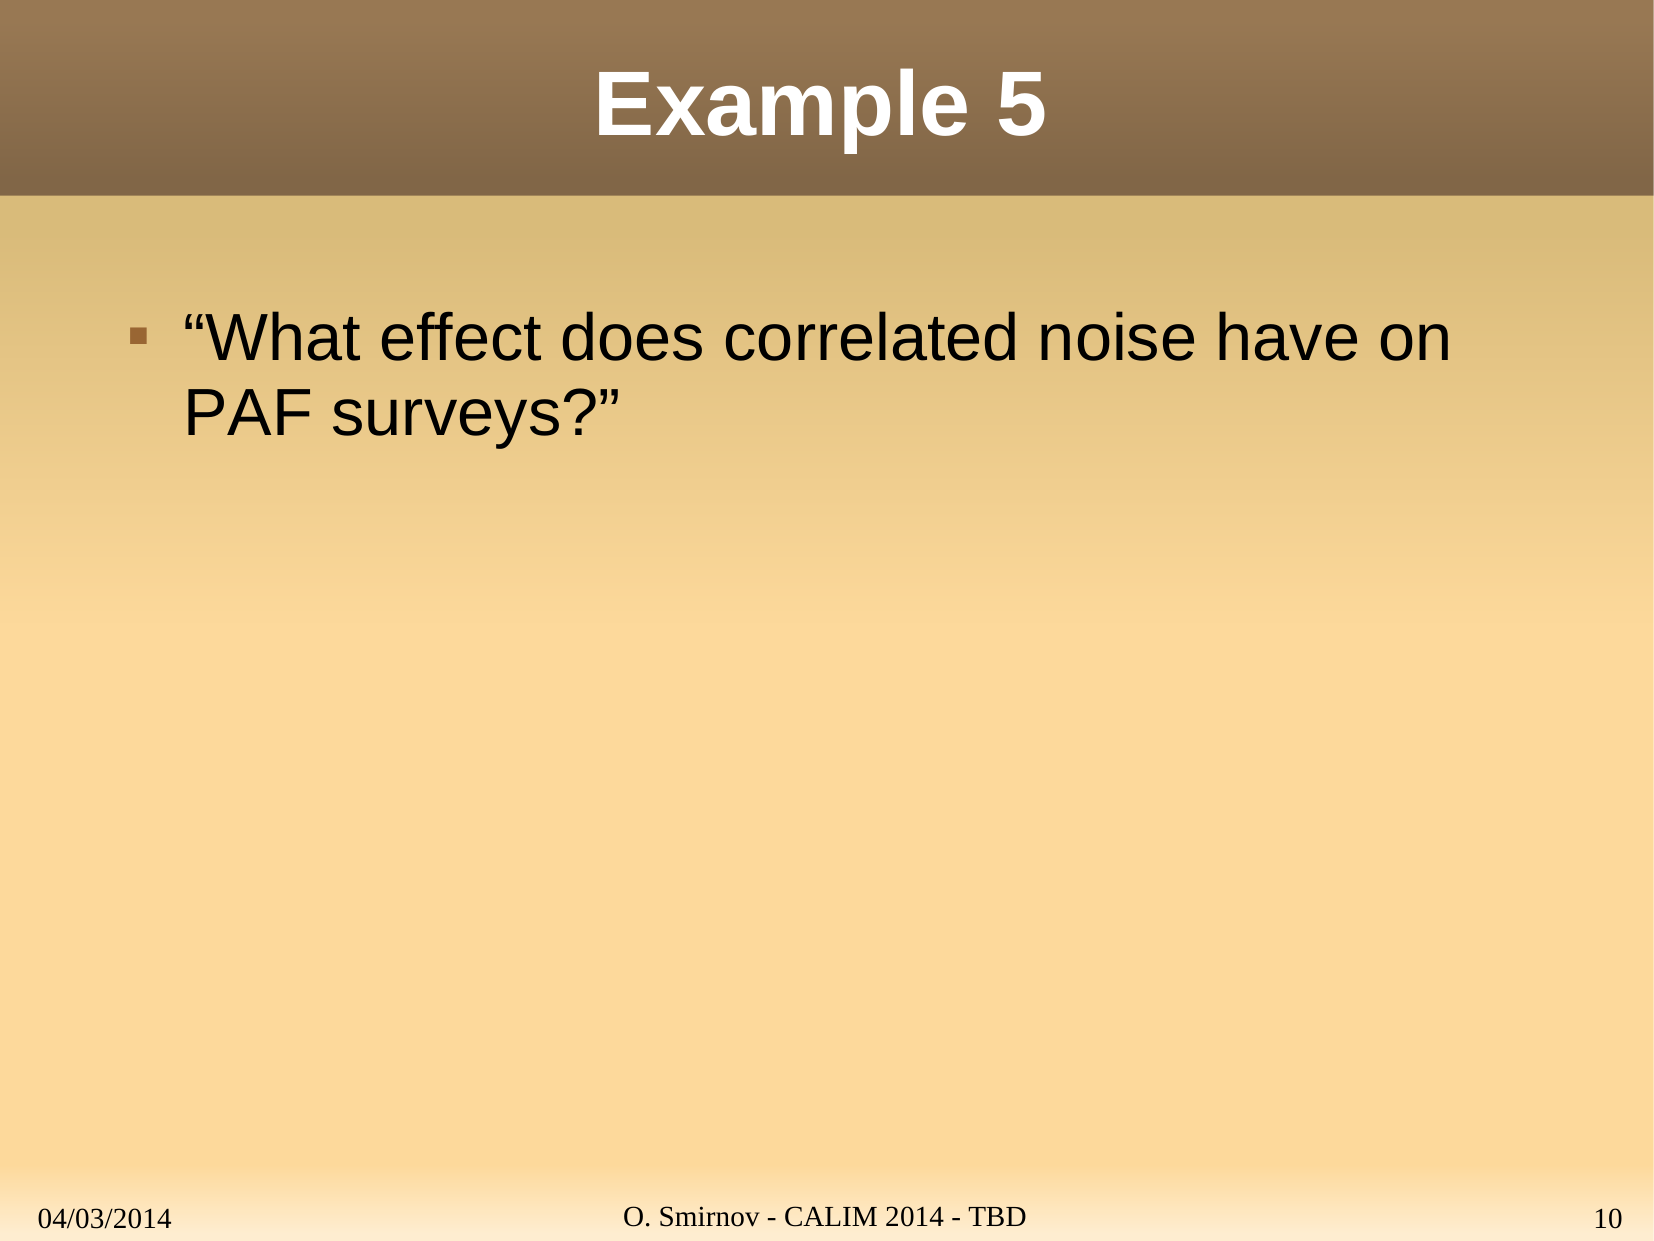

# Example 5
“What effect does correlated noise have on PAF surveys?”
O. Smirnov - CALIM 2014 - TBD
04/03/2014
10